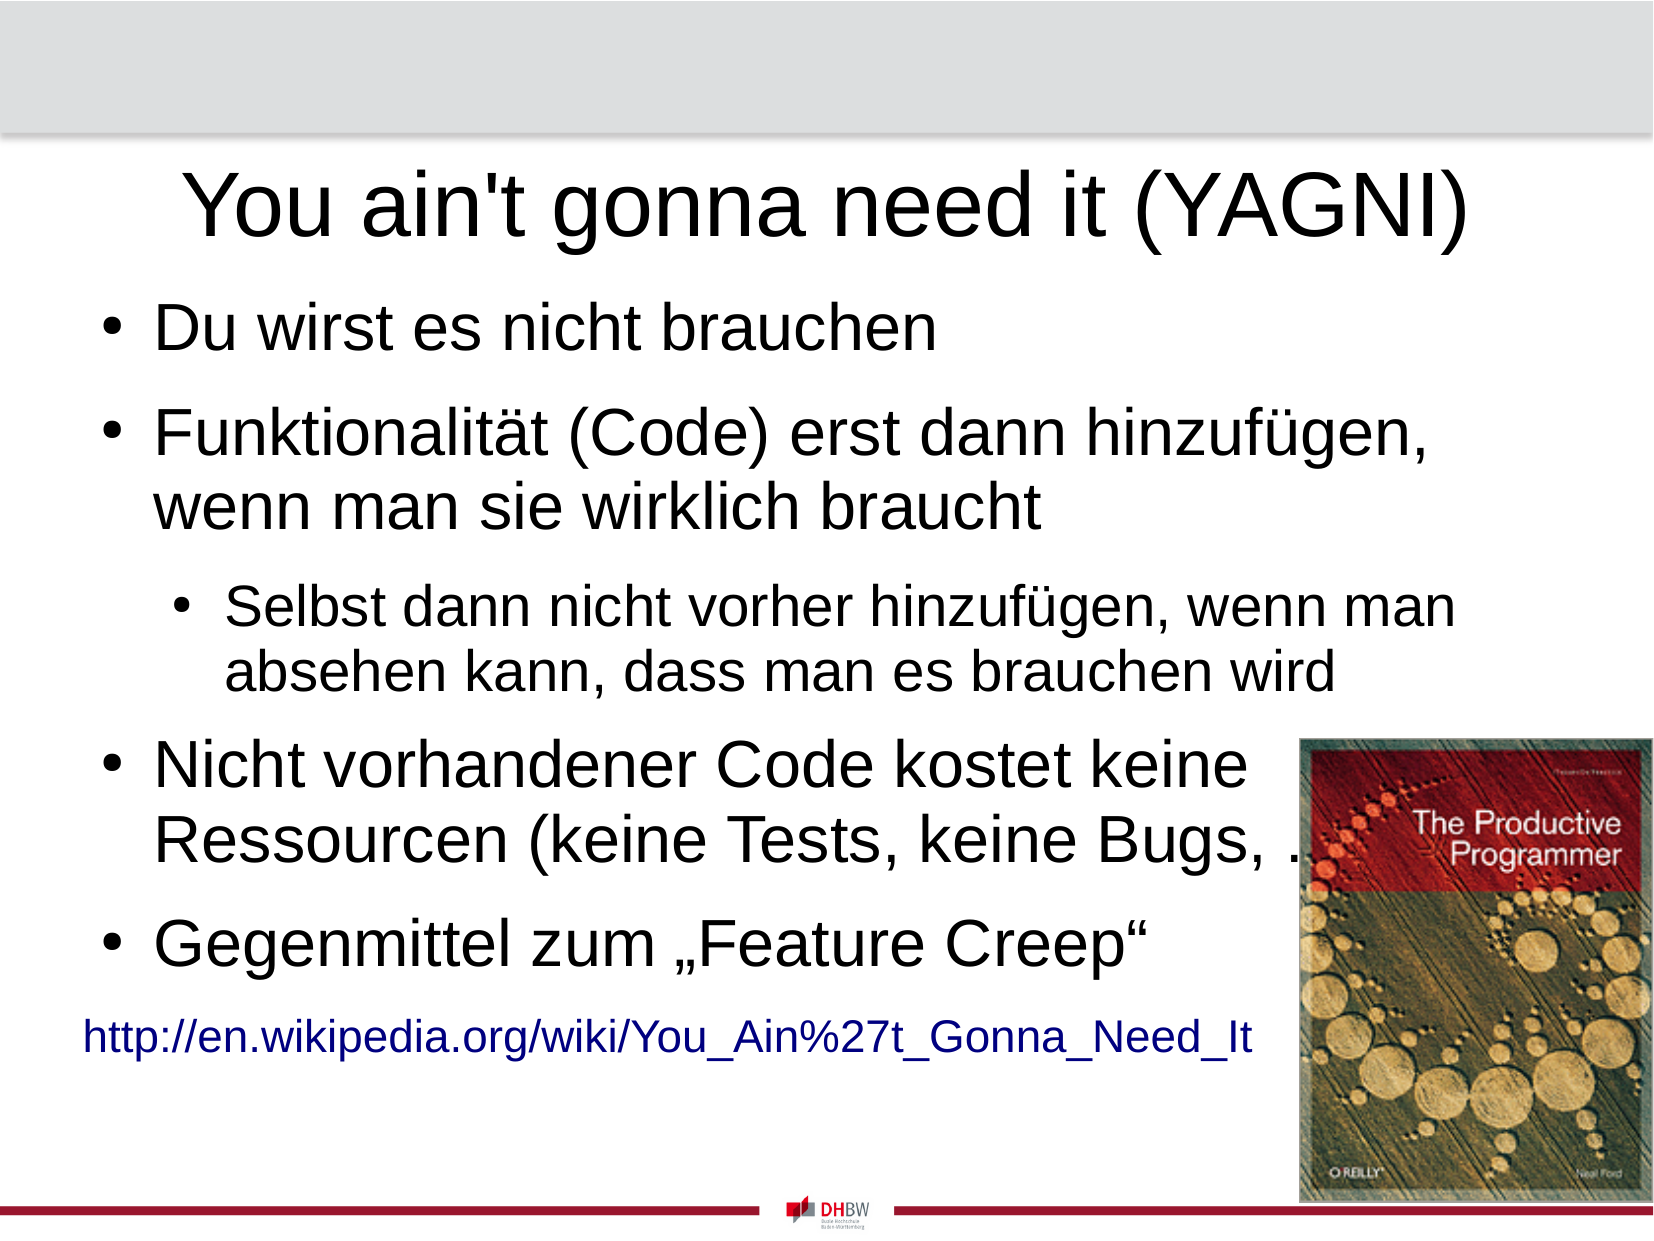

# You ain't gonna need it (YAGNI)
Du wirst es nicht brauchen
Funktionalität (Code) erst dann hinzufügen, wenn man sie wirklich braucht
Selbst dann nicht vorher hinzufügen, wenn man absehen kann, dass man es brauchen wird
Nicht vorhandener Code kostet keine Ressourcen (keine Tests, keine Bugs, ...)
Gegenmittel zum „Feature Creep“
http://en.wikipedia.org/wiki/You_Ain%27t_Gonna_Need_It